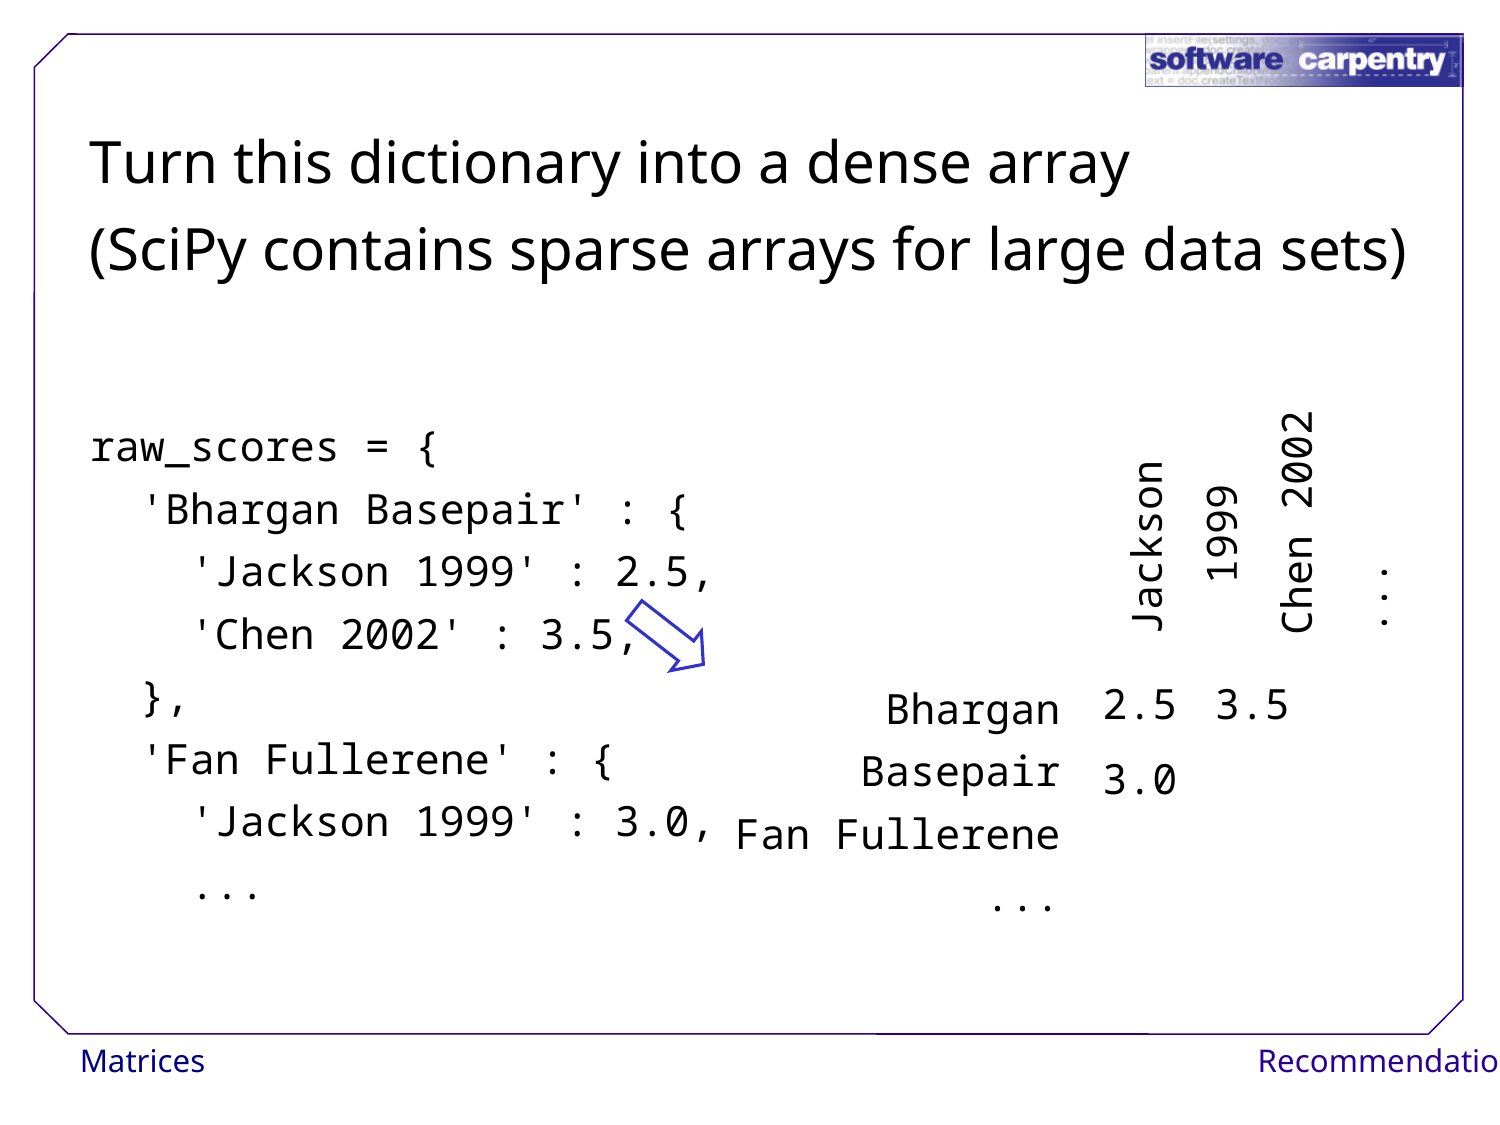

# Turn this dictionary into a dense array
(SciPy contains sparse arrays for large data sets)
Jackson 1999
Chen 2002
...
raw_scores = {
 'Bhargan Basepair' : {
 'Jackson 1999' : 2.5,
 'Chen 2002' : 3.5,
 },
 'Fan Fullerene' : {
 'Jackson 1999' : 3.0,
 ...
Bhargan Basepair
Fan Fullerene
...
| 2.5 | 3.5 | |
| --- | --- | --- |
| 3.0 | | |
| | | |